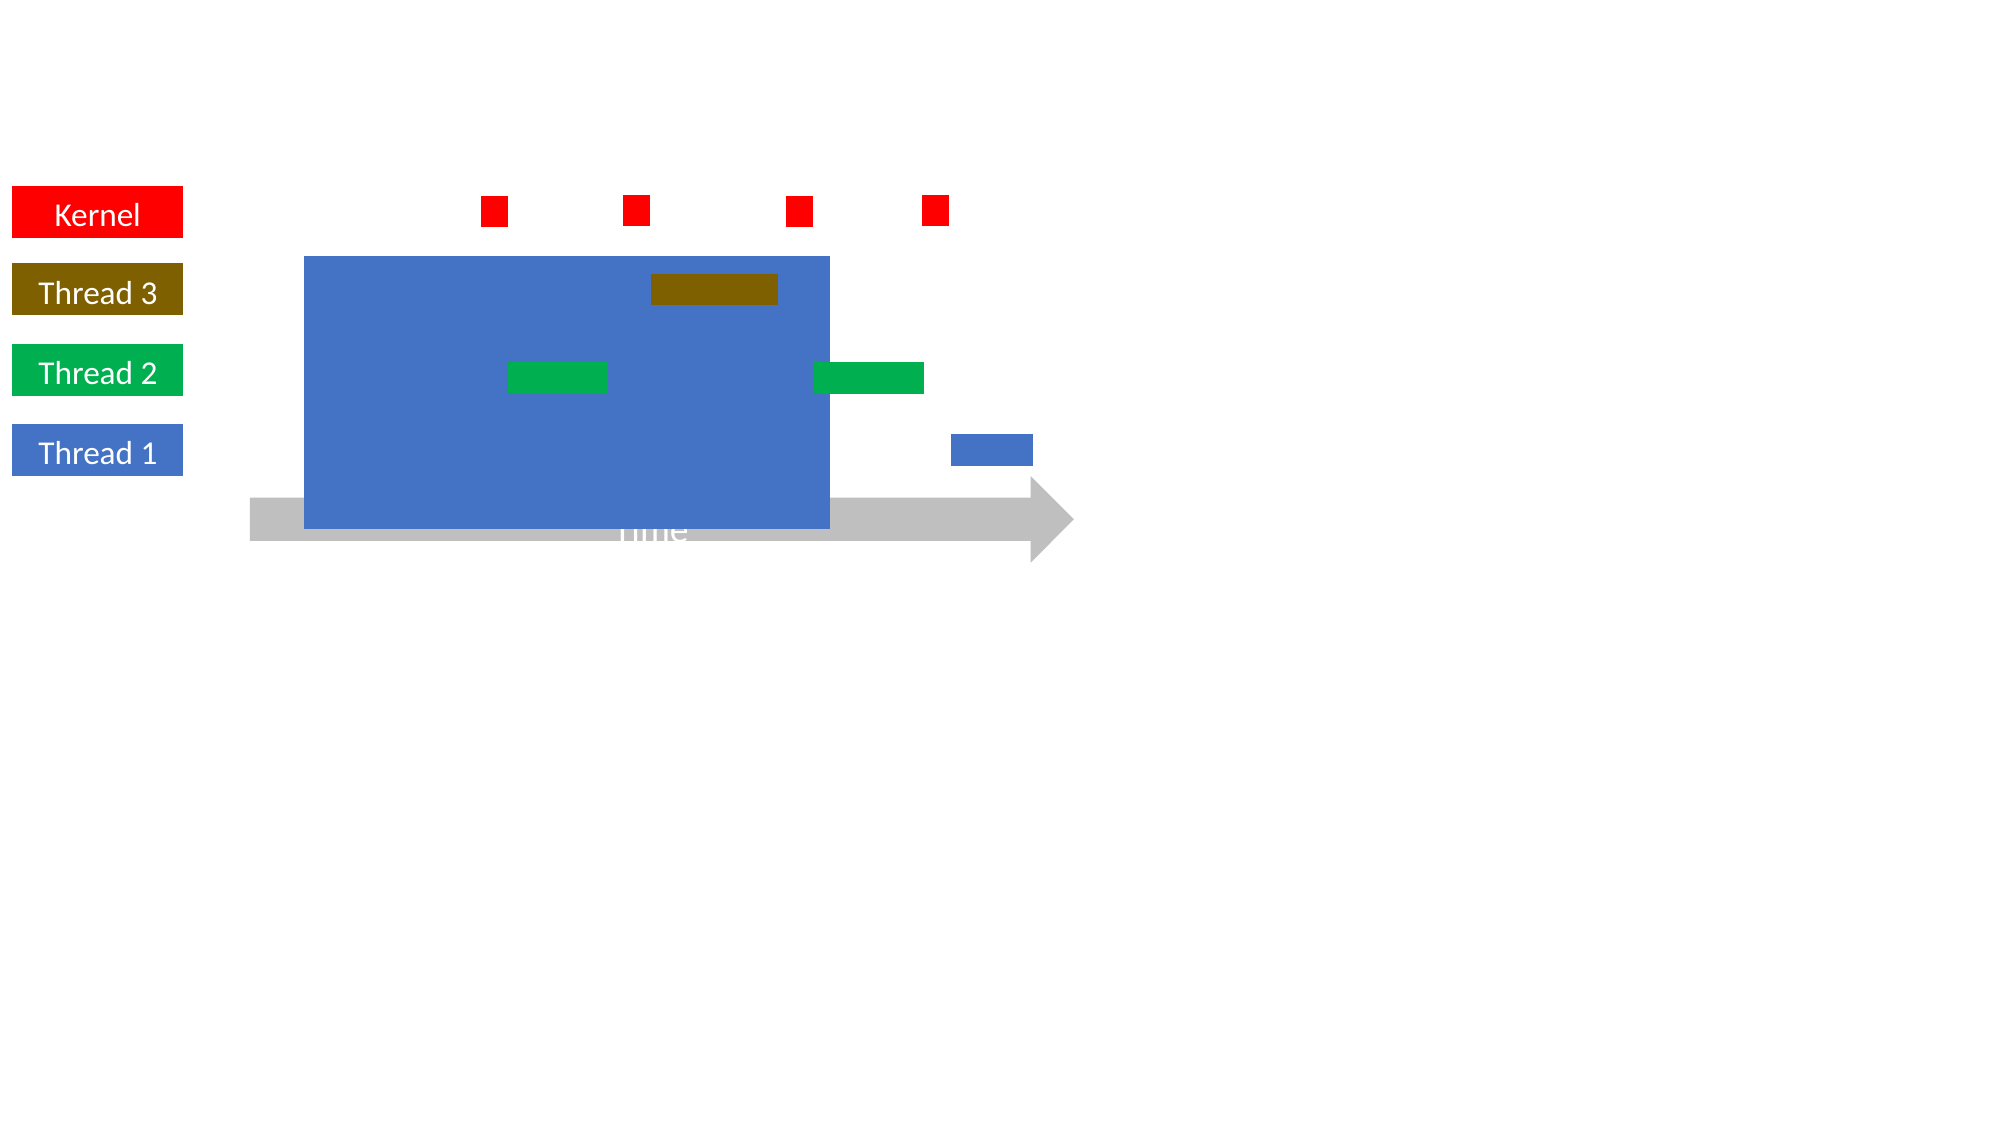

T2 unready
T1 resumes
T3 ready
T2 preempted
T2 ready
T1 preempted
T3 done
T2 resumes
Kernel
| | | |
| --- | --- | --- |
| | | |
| | | |
| | | |
Thread 3
Thread 2
Thread 1
Time